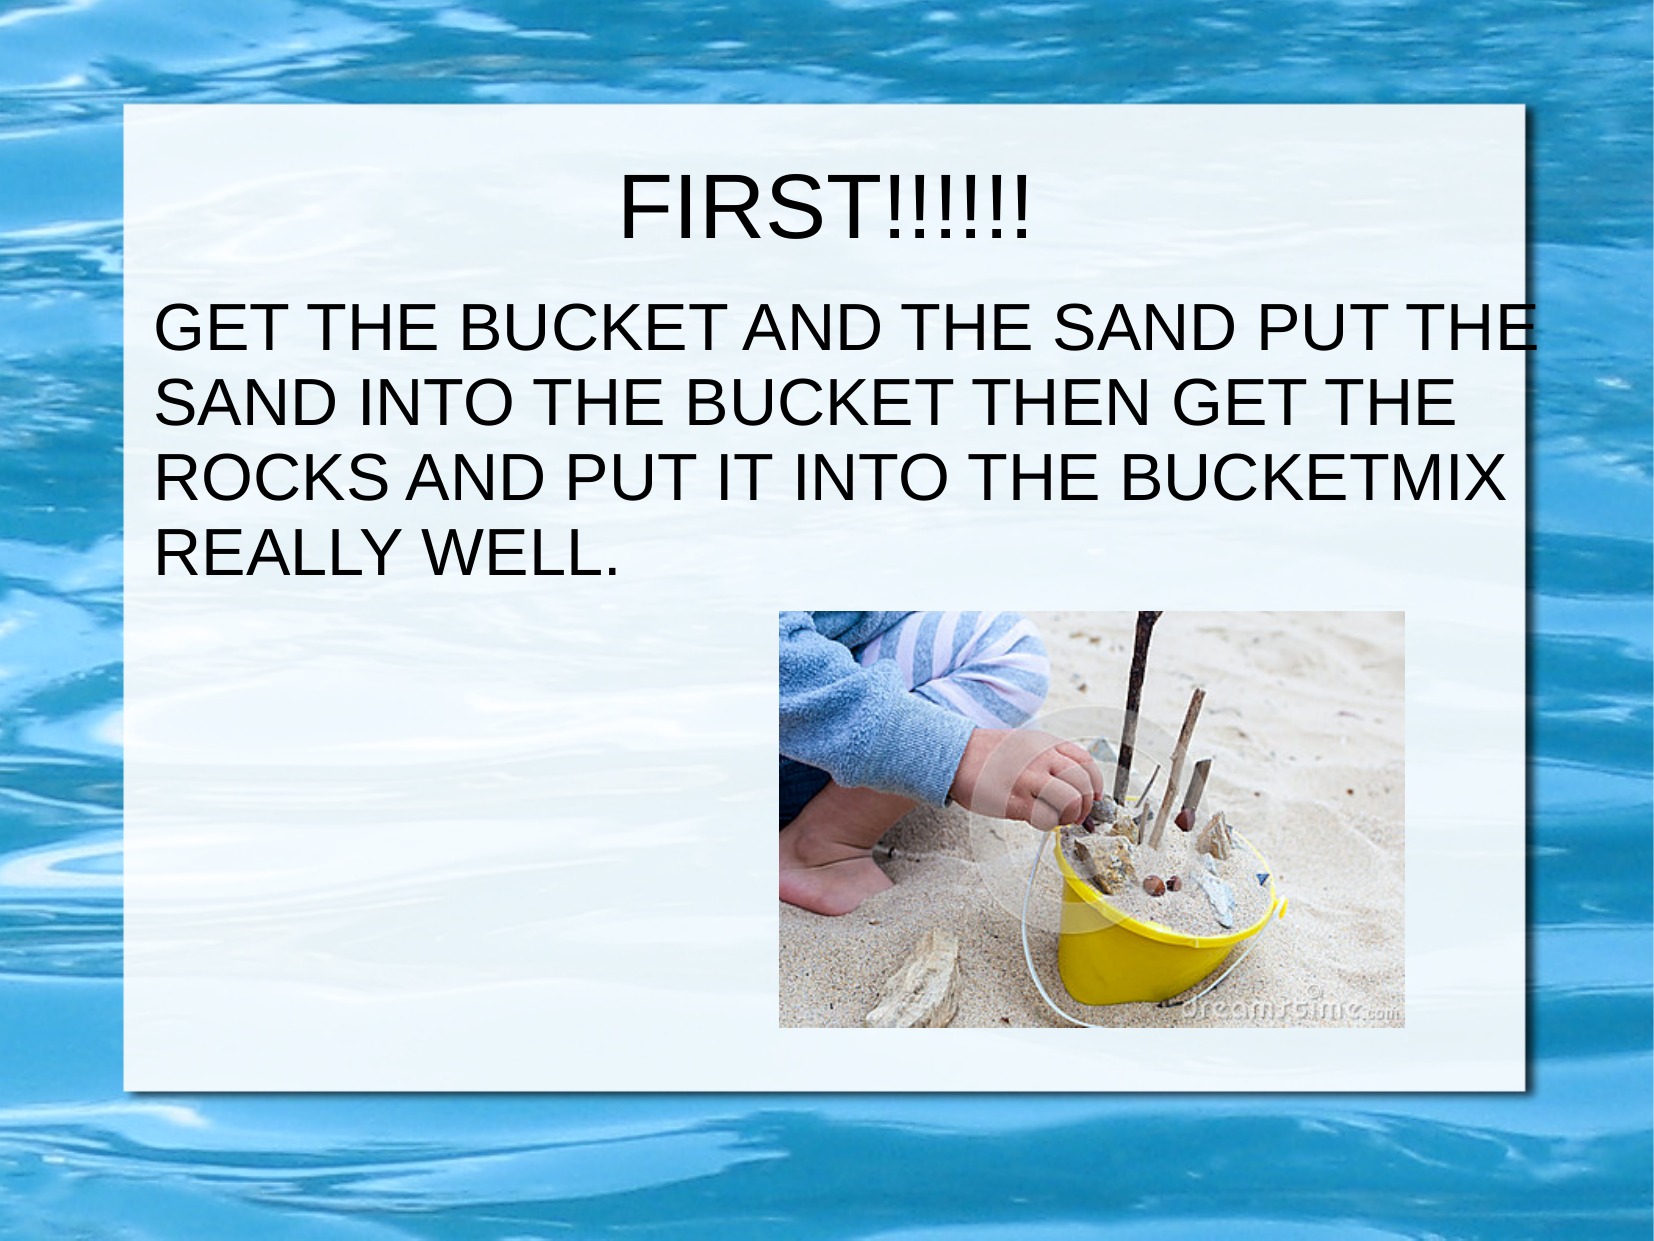

# FIRST!!!!!!
GET THE BUCKET AND THE SAND PUT THE SAND INTO THE BUCKET THEN GET THE ROCKS AND PUT IT INTO THE BUCKETMIX REALLY WELL.